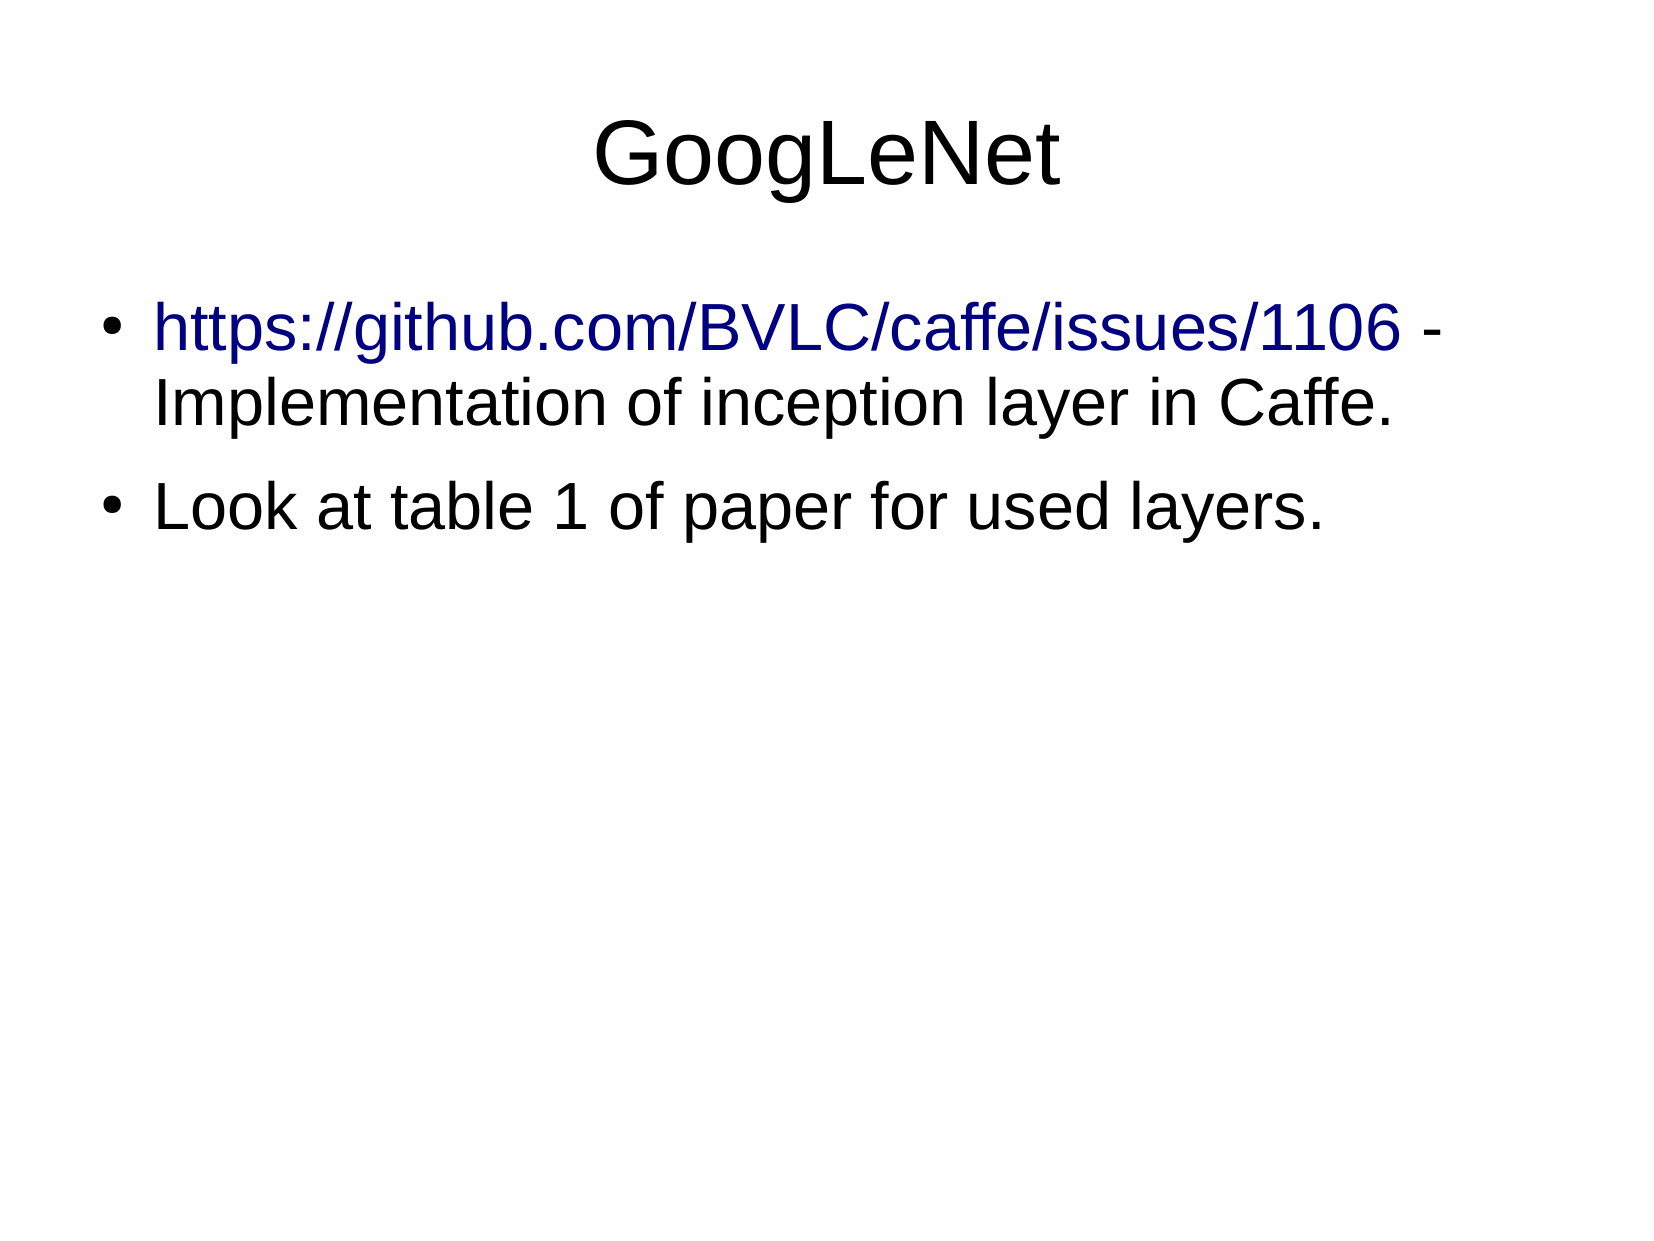

# GoogLeNet
https://github.com/BVLC/caffe/issues/1106 - Implementation of inception layer in Caffe.
Look at table 1 of paper for used layers.